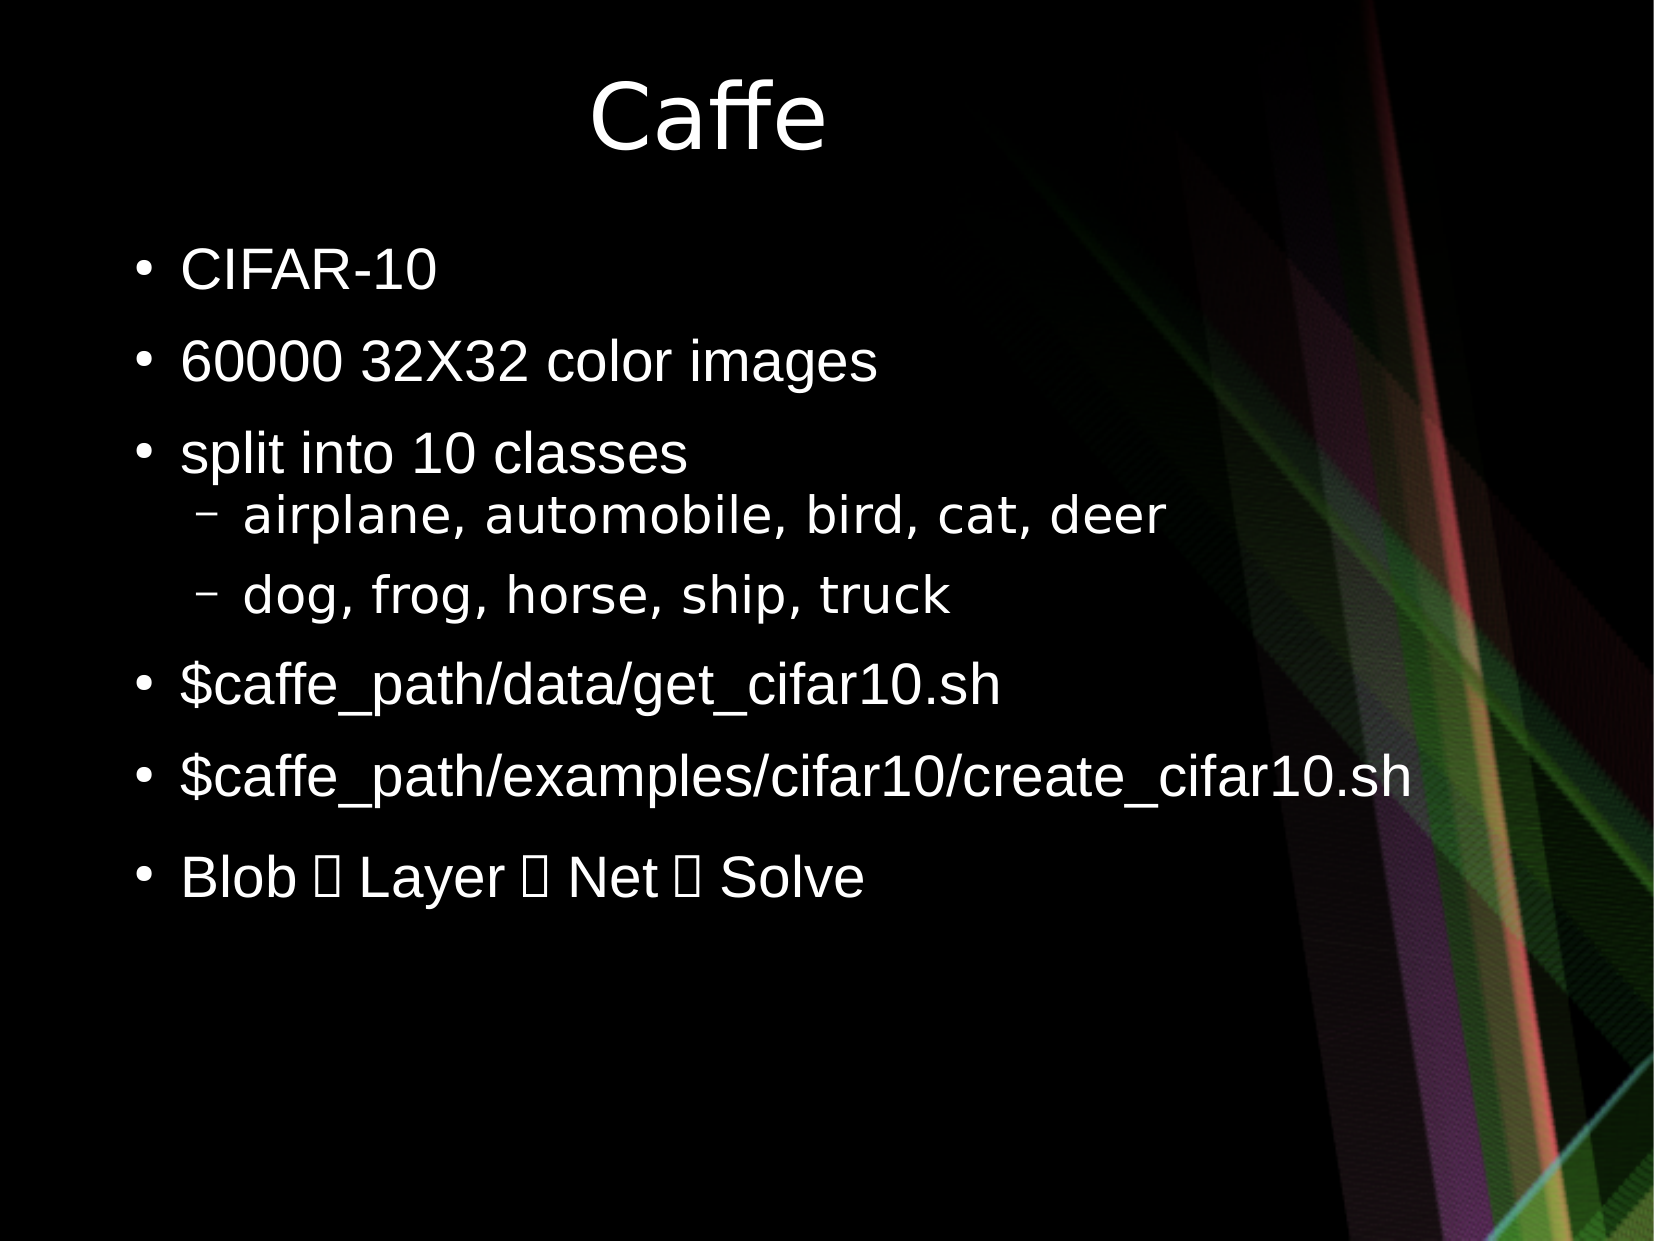

# Caffe
CIFAR-10
60000 32X32 color images
split into 10 classes
airplane, automobile, bird, cat, deer
dog, frog, horse, ship, truck
$caffe_path/data/get_cifar10.sh
$caffe_path/examples/cifar10/create_cifar10.sh
Blob，Layer，Net，Solve